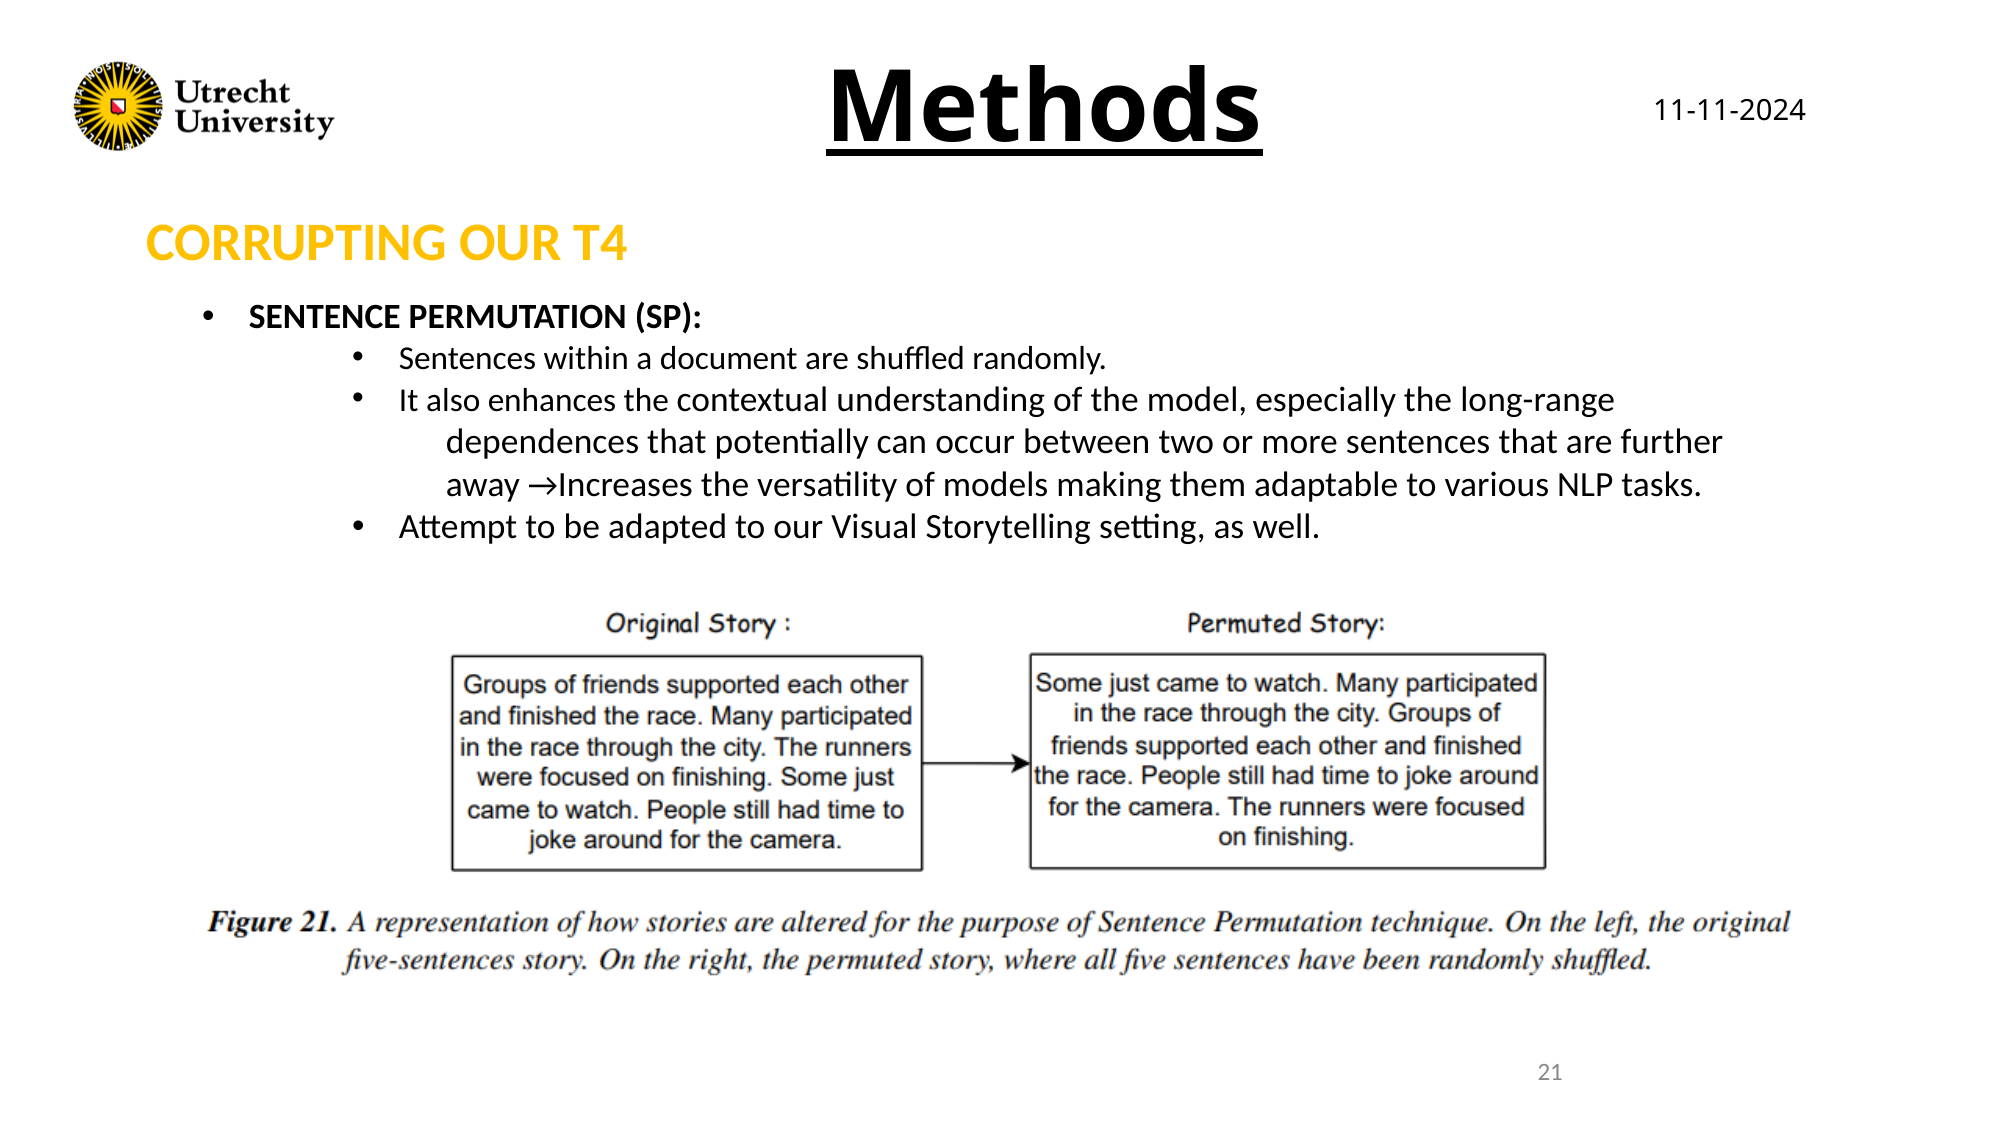

Methods
11-11-2024
CORRUPTING OUR T4
SENTENCE PERMUTATION (SP):
Sentences within a document are shuffled randomly.
It also enhances the contextual understanding of the model, especially the long-range dependences that potentially can occur between two or more sentences that are further away →Increases the versatility of models making them adaptable to various NLP tasks.
Attempt to be adapted to our Visual Storytelling setting, as well.
1